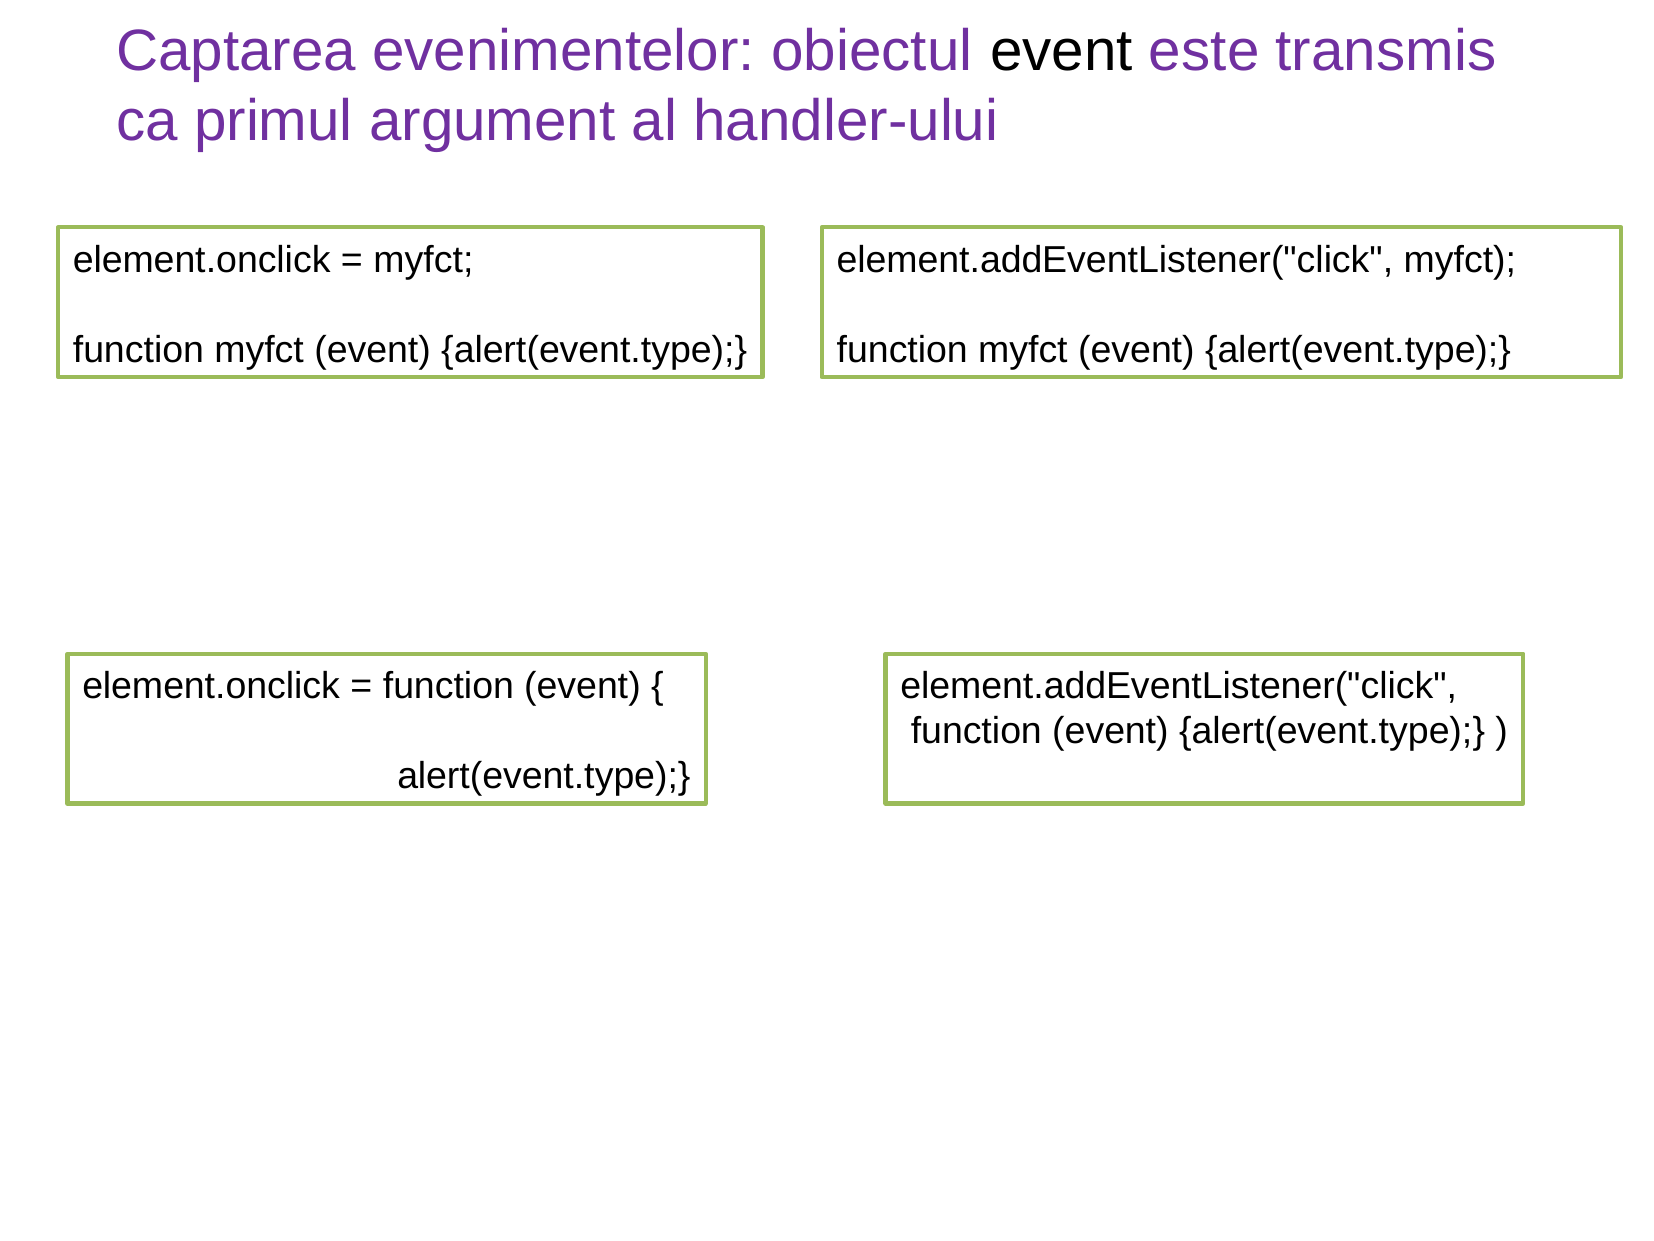

Captarea evenimentelor: obiectul event este transmis
ca primul argument al handler-ului
element.onclick = myfct;
function myfct (event) {alert(event.type);}
element.addEventListener("click", myfct);
function myfct (event) {alert(event.type);}
element.onclick = function (event) {
 alert(event.type);}
element.addEventListener("click",
 function (event) {alert(event.type);} )